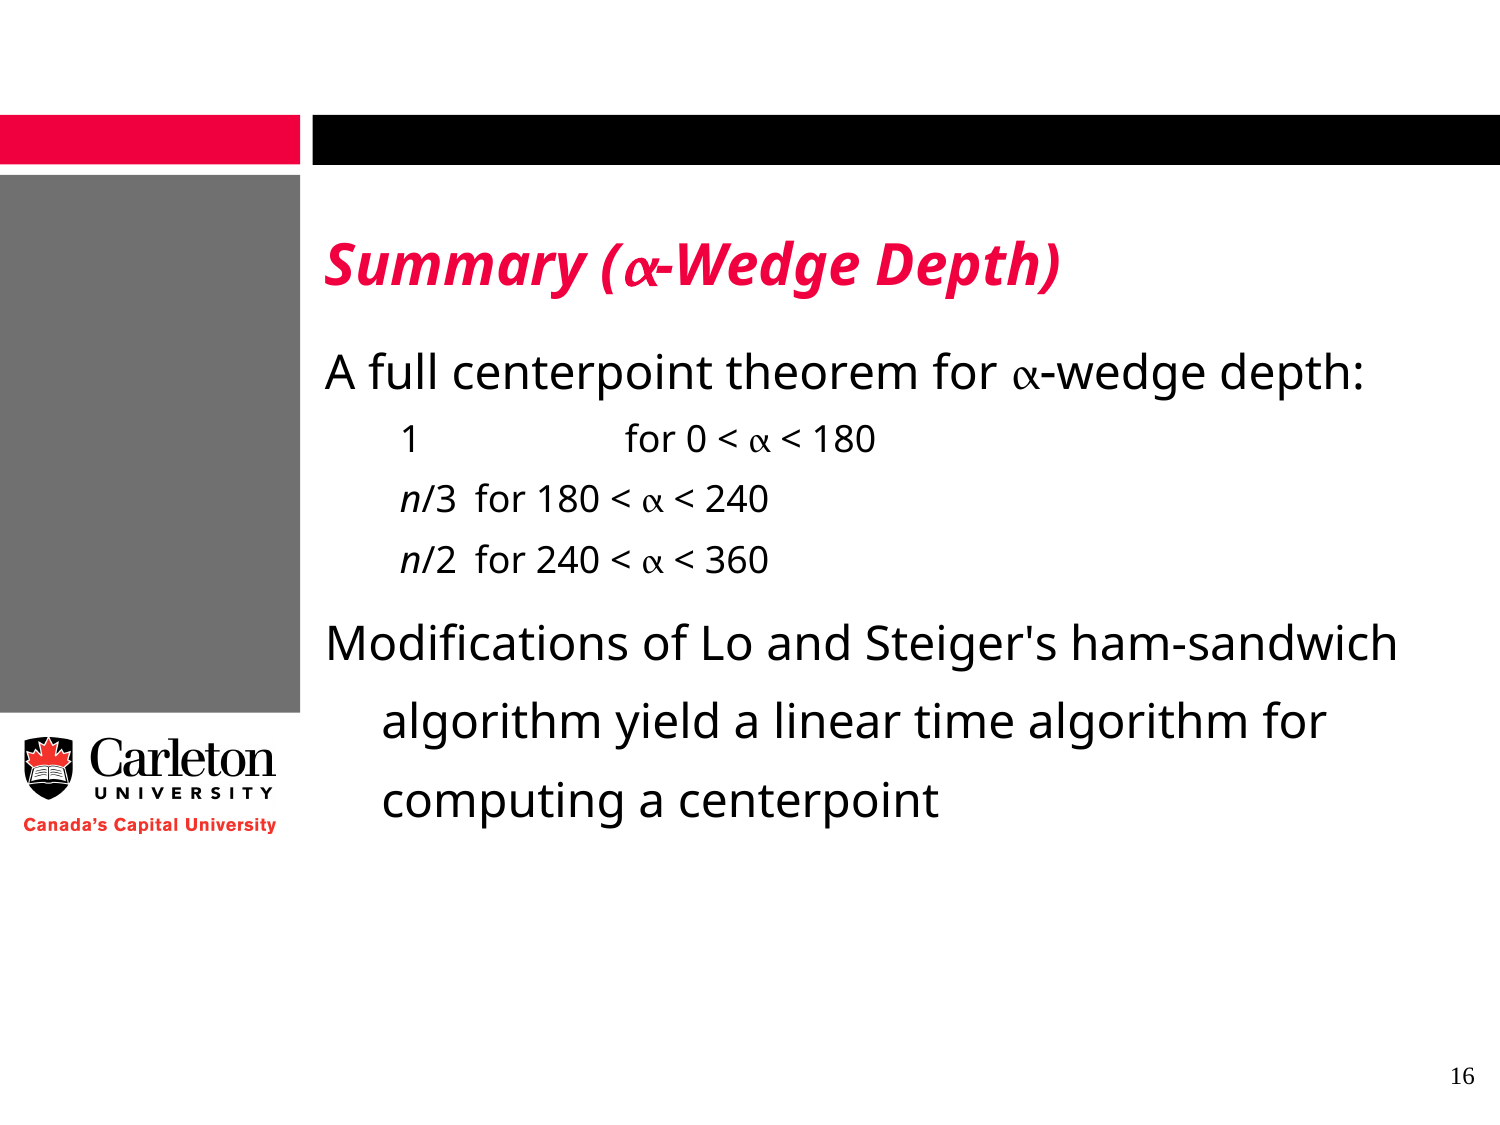

# Summary (-Wedge Depth)
A full centerpoint theorem for -wedge depth:
1		for 0 <  < 180
n/3	for 180 <  < 240
n/2	for 240 <  < 360
Modifications of Lo and Steiger's ham-sandwich algorithm yield a linear time algorithm for computing a centerpoint
16